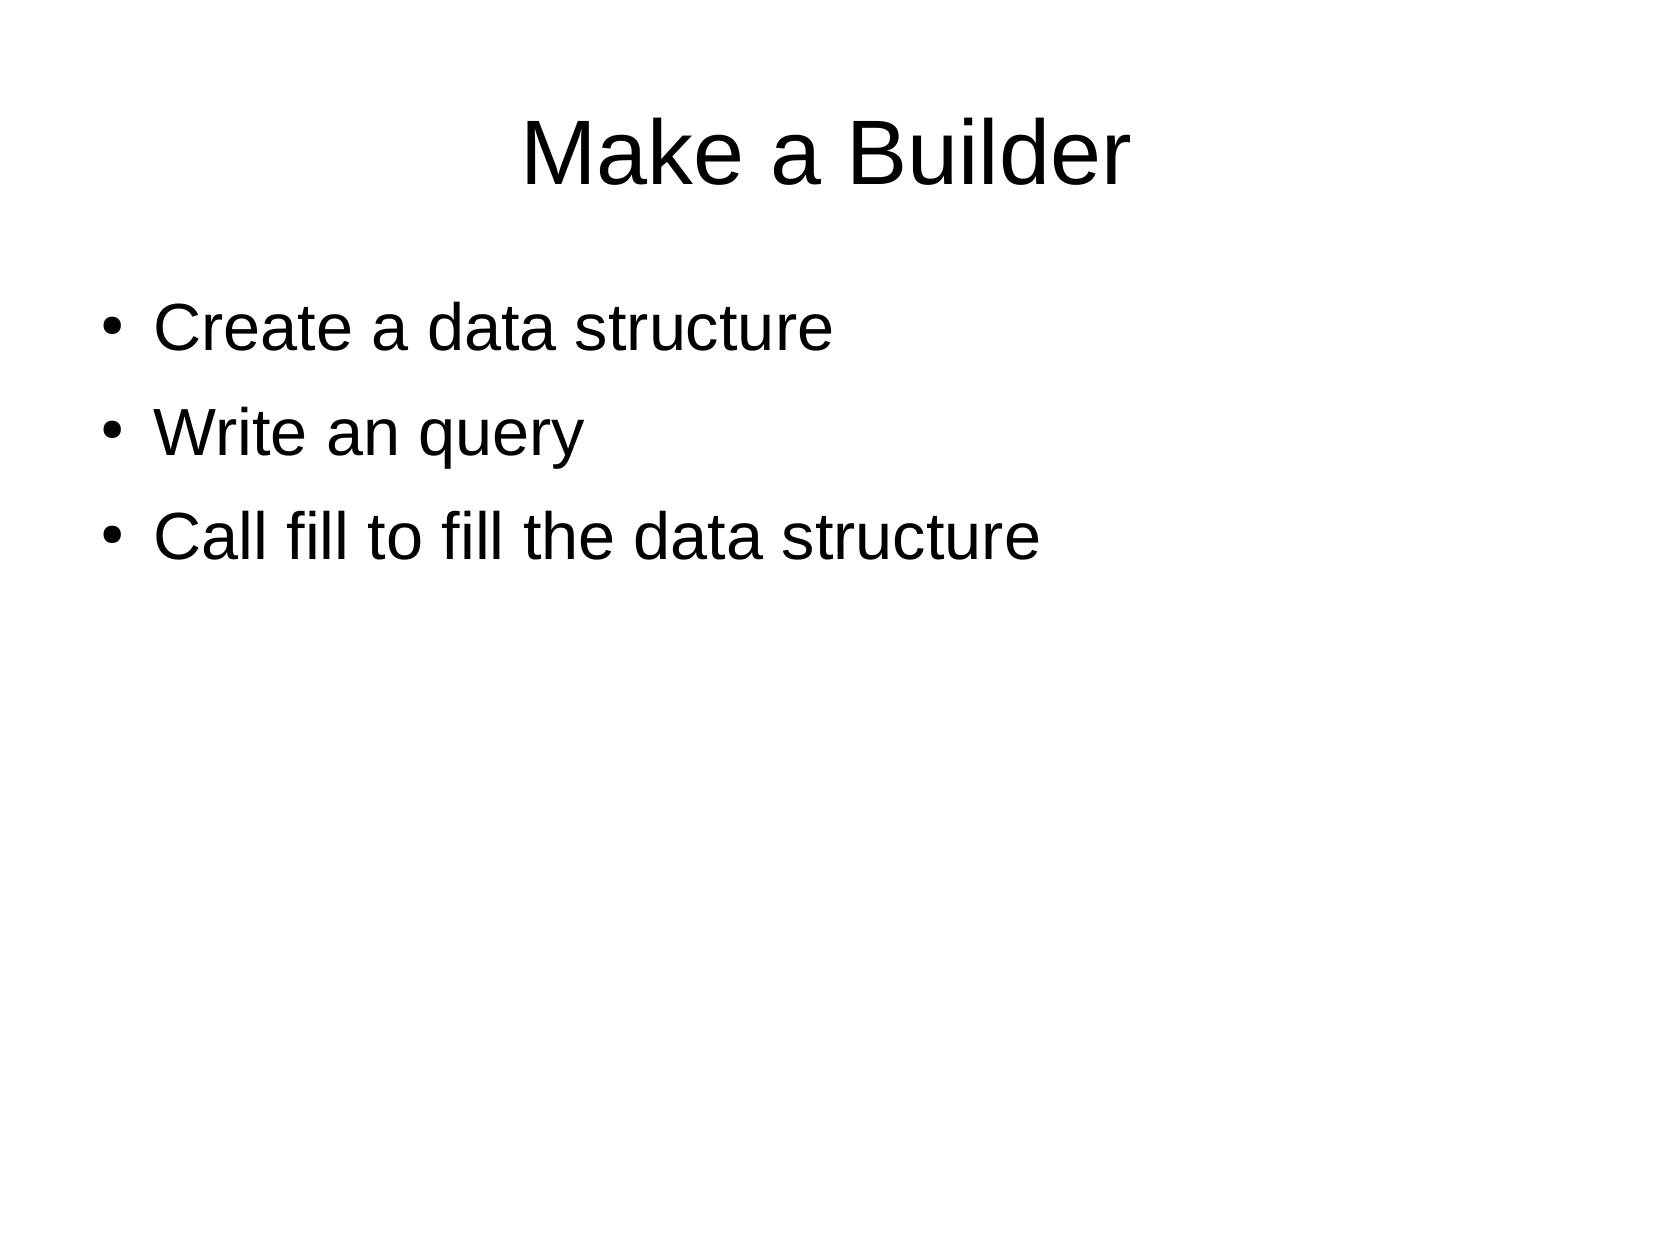

# Make a Builder
Create a data structure
Write an query
Call fill to fill the data structure